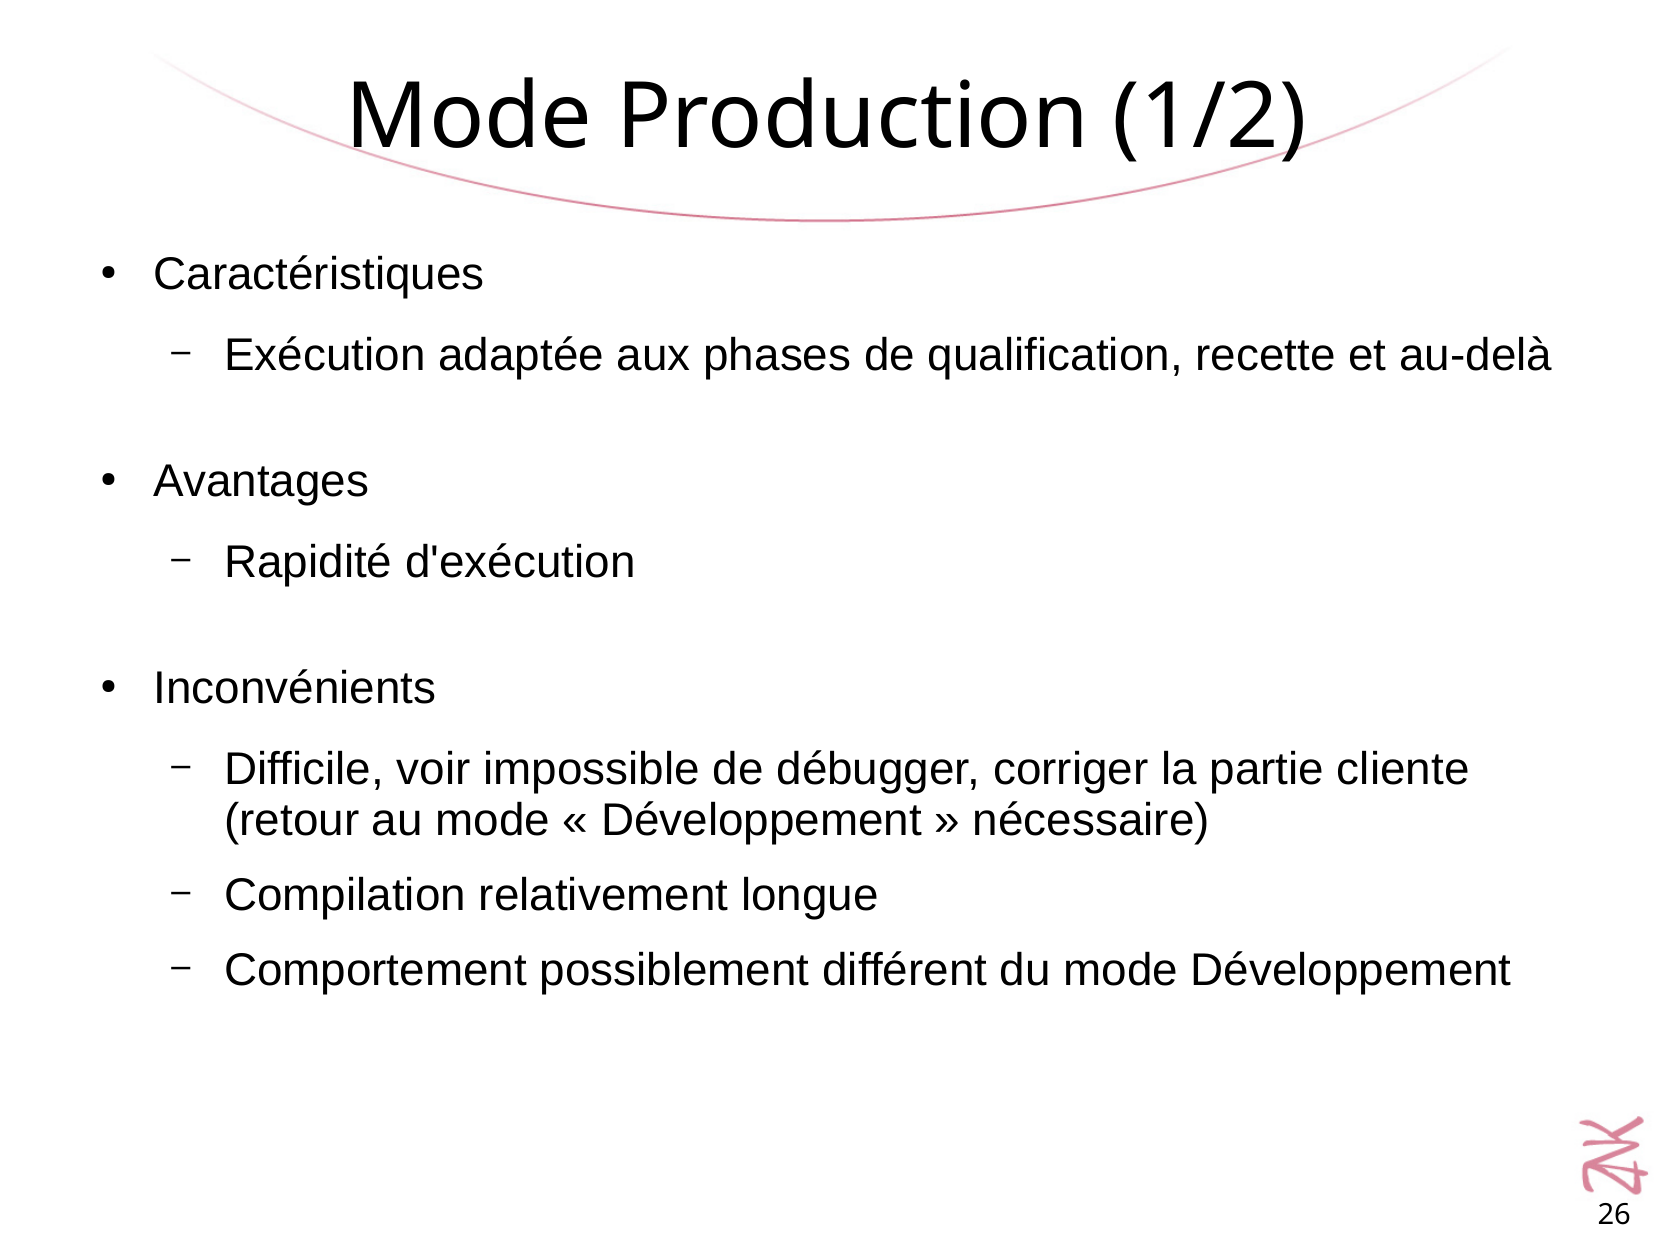

# Mode Production (1/2)
Caractéristiques
Exécution adaptée aux phases de qualification, recette et au-delà
Avantages
Rapidité d'exécution
Inconvénients
Difficile, voir impossible de débugger, corriger la partie cliente (retour au mode « Développement » nécessaire)
Compilation relativement longue
Comportement possiblement différent du mode Développement
26